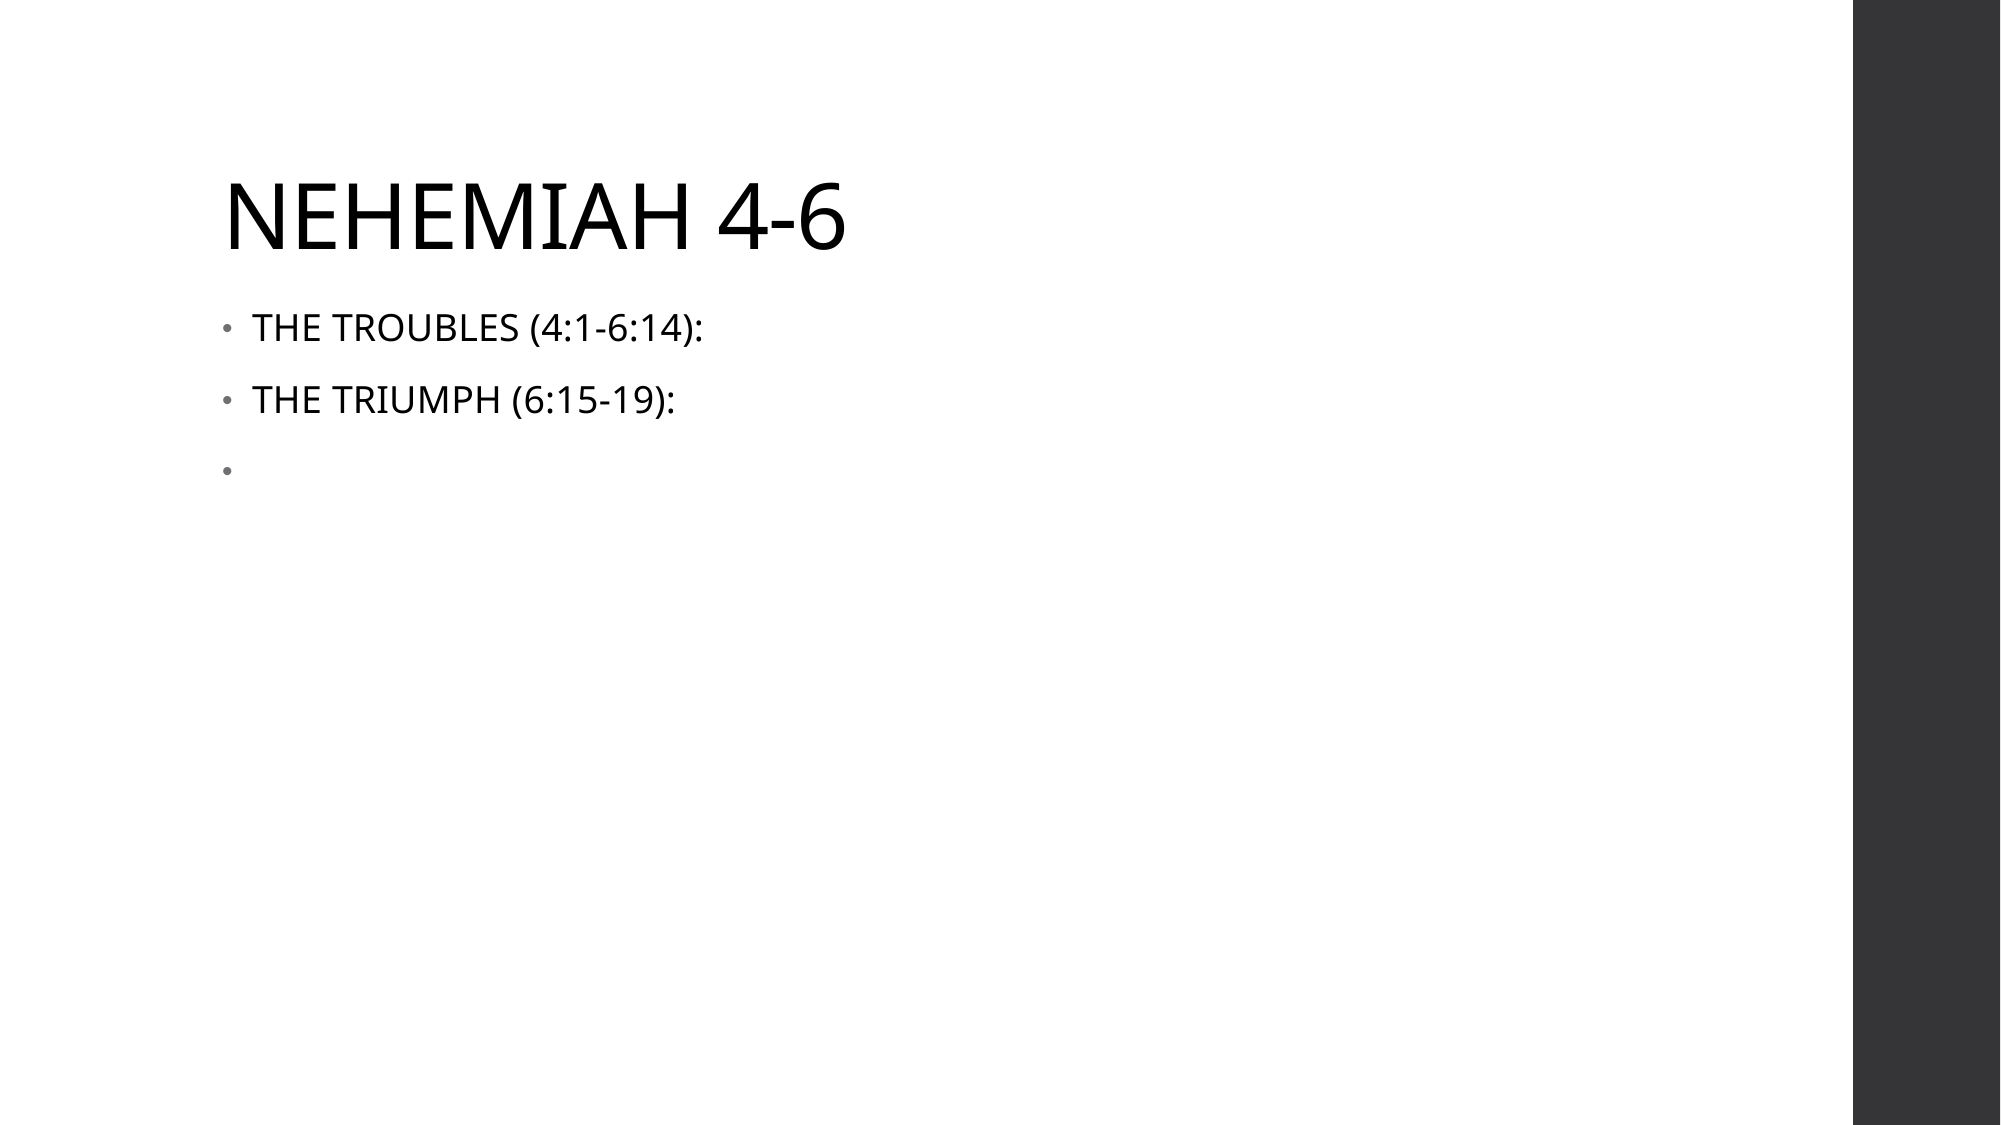

# NEHEMIAH 4-6
THE TROUBLES (4:1-6:14):
THE TRIUMPH (6:15-19):